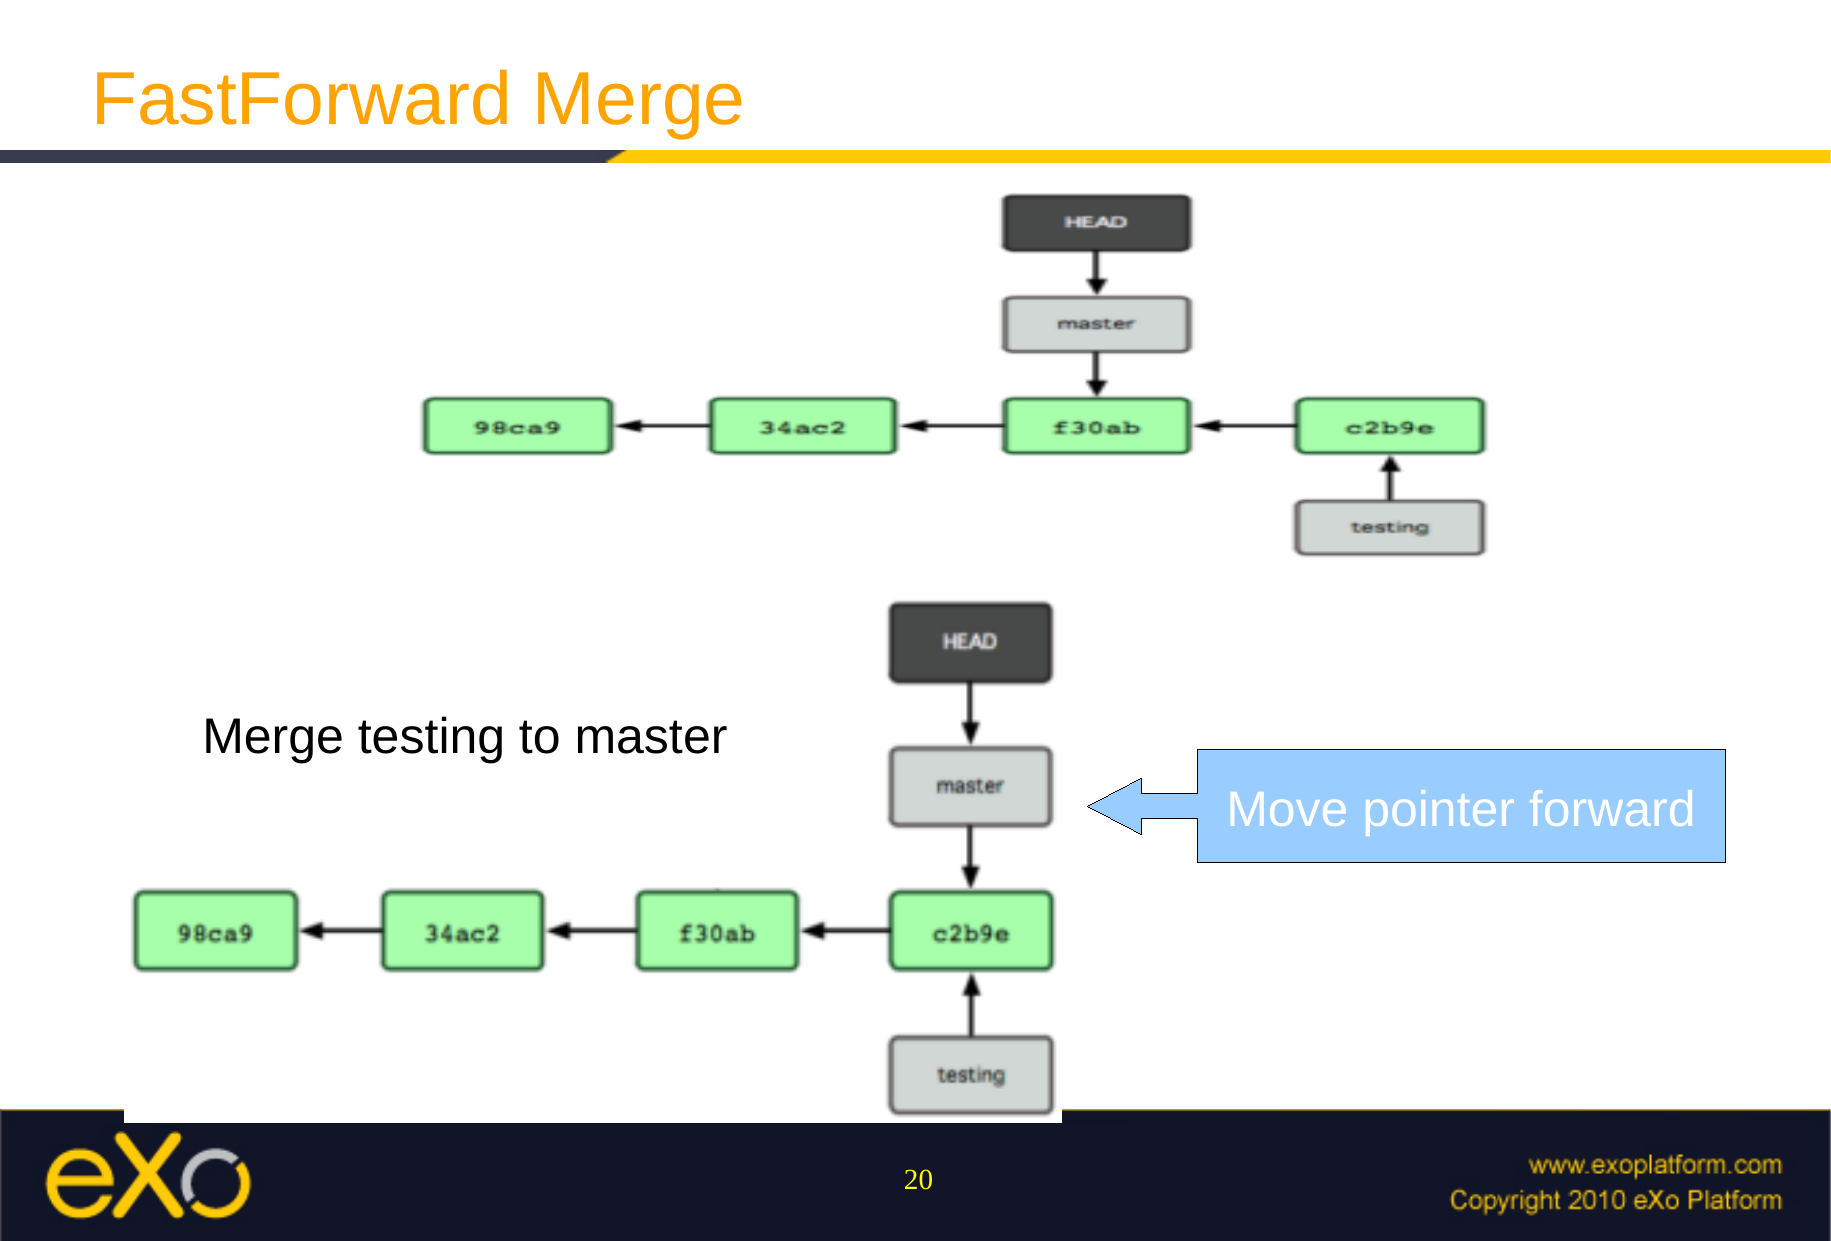

FastForward Merge
Merge testing to master
Move pointer forward